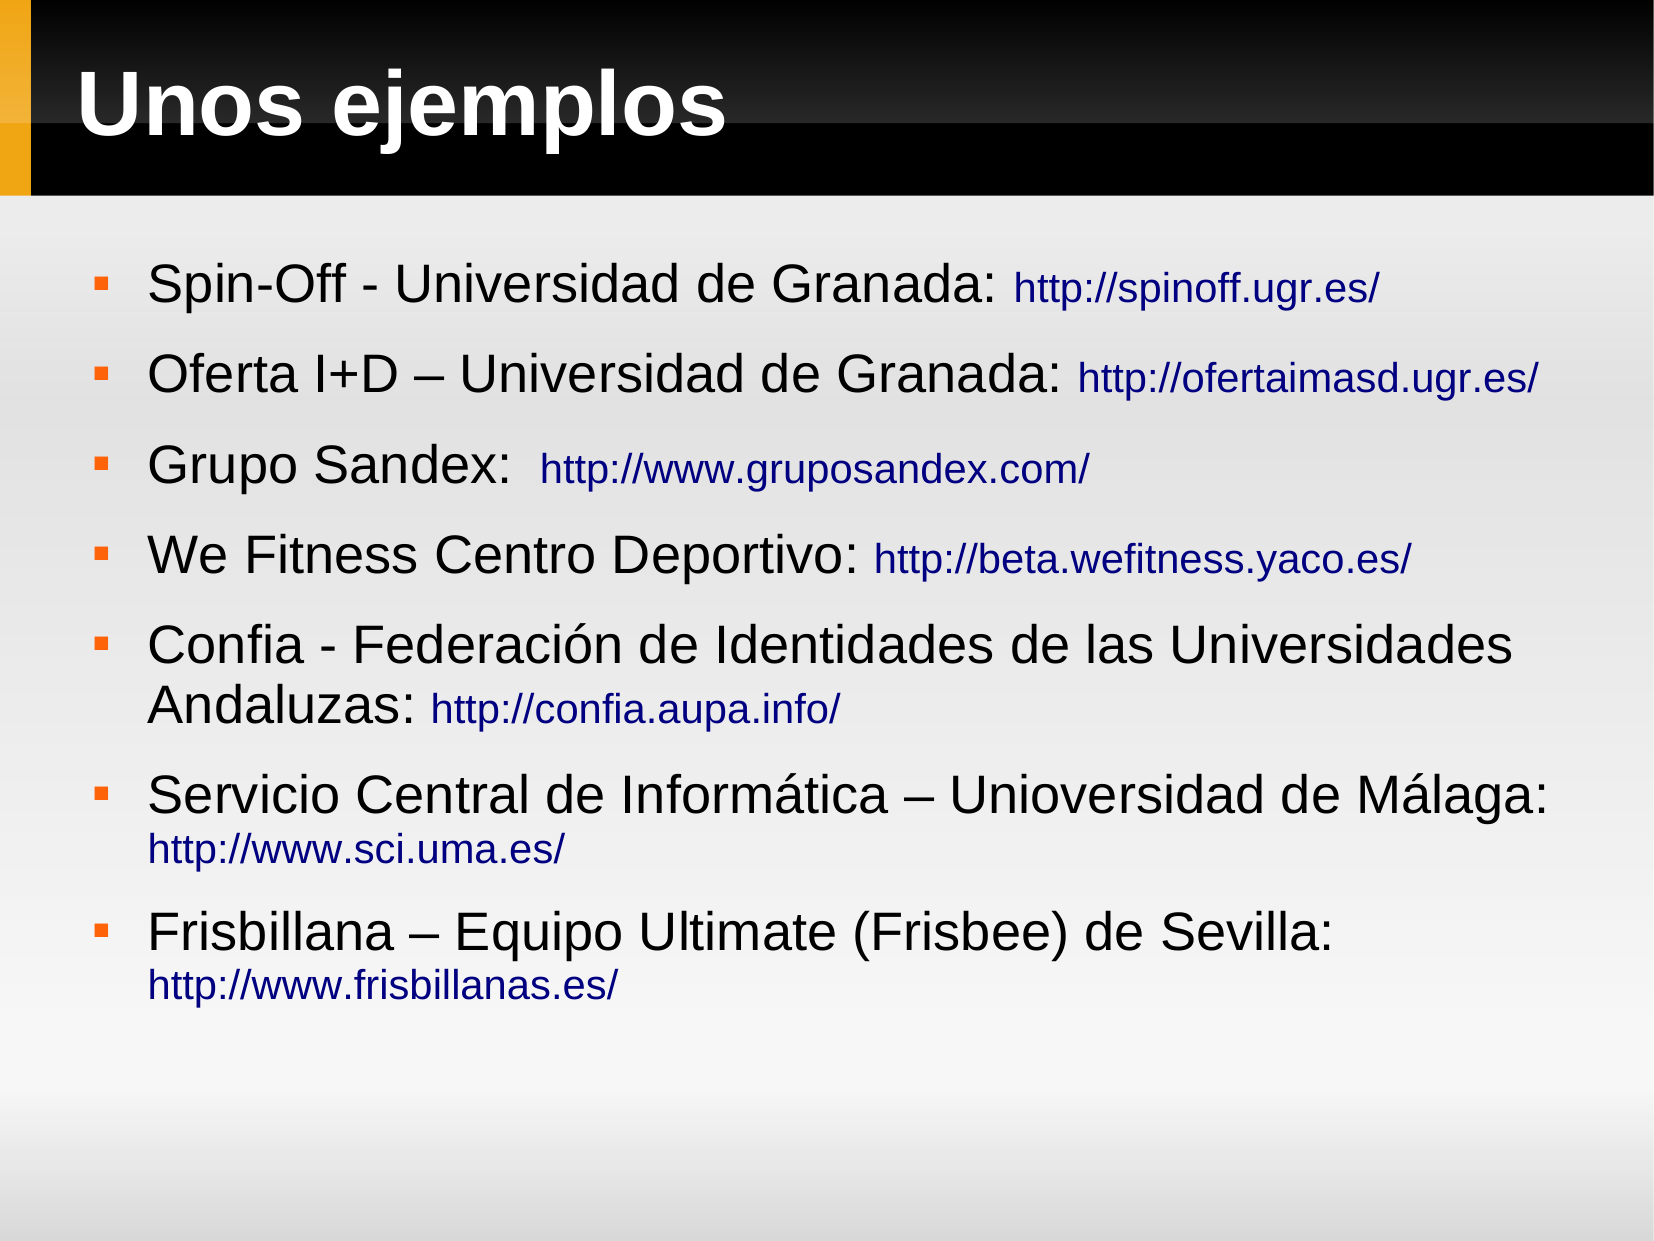

# Unos ejemplos
Spin-Off - Universidad de Granada: http://spinoff.ugr.es/
Oferta I+D – Universidad de Granada: http://ofertaimasd.ugr.es/
Grupo Sandex: http://www.gruposandex.com/
We Fitness Centro Deportivo: http://beta.wefitness.yaco.es/
Confia - Federación de Identidades de las Universidades Andaluzas: http://confia.aupa.info/
Servicio Central de Informática – Unioversidad de Málaga: http://www.sci.uma.es/
Frisbillana – Equipo Ultimate (Frisbee) de Sevilla: http://www.frisbillanas.es/